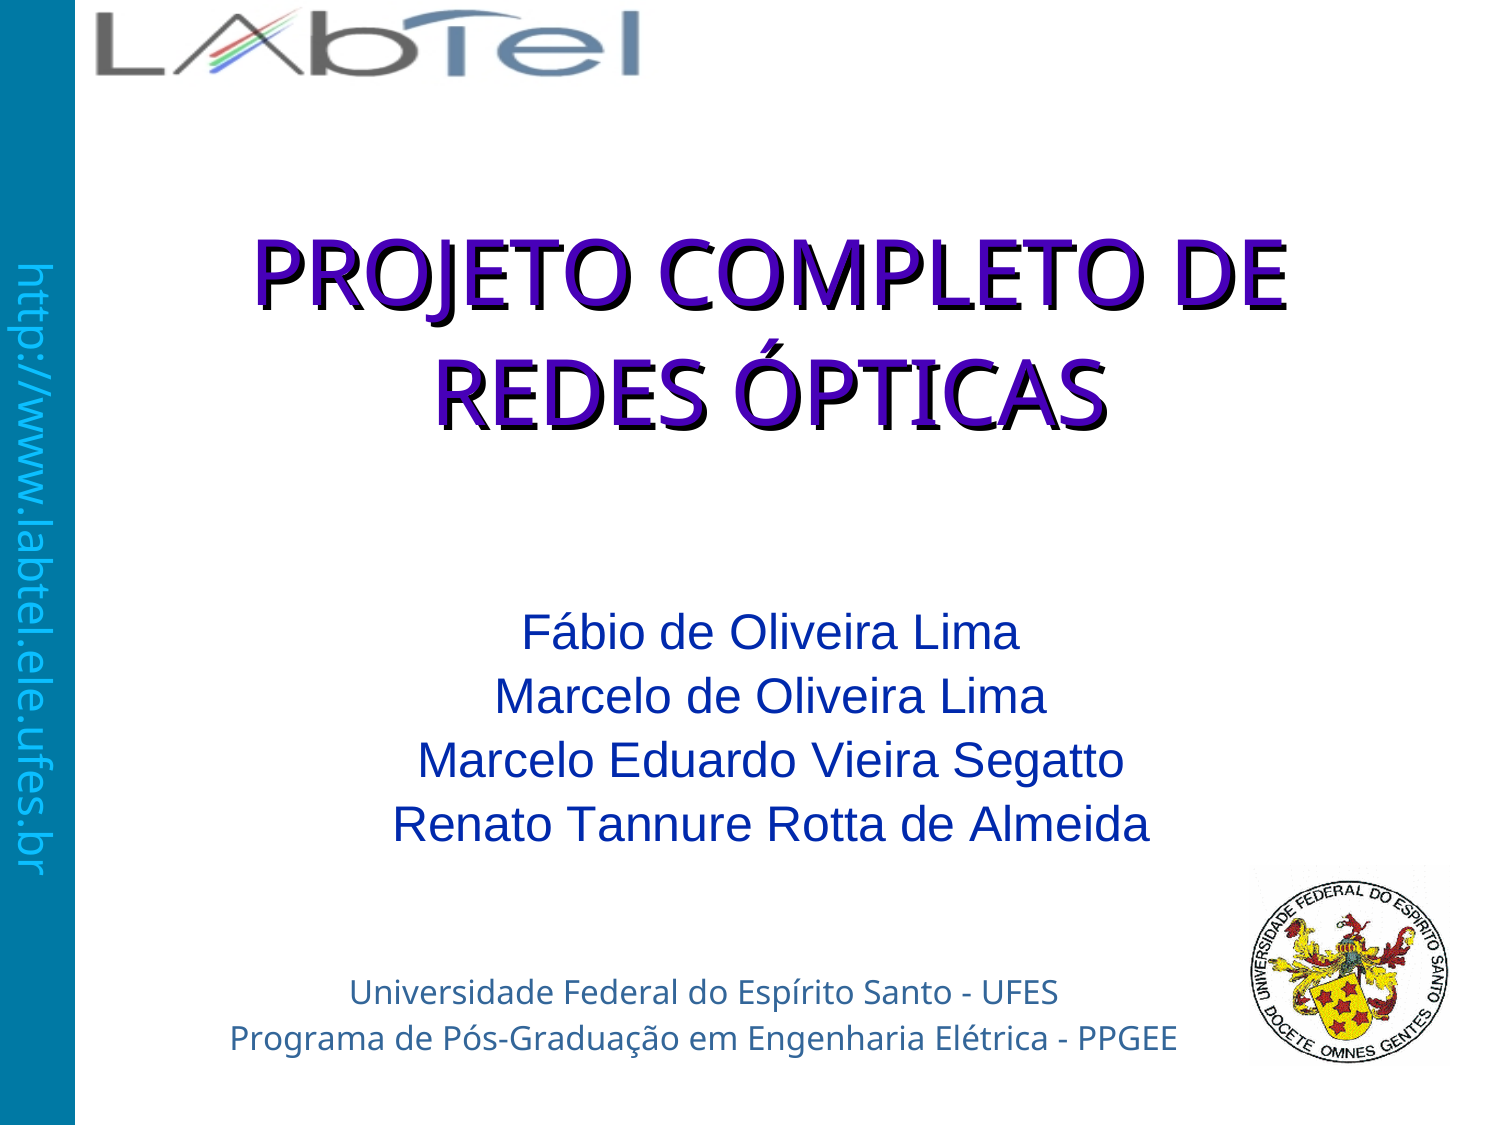

# PROJETO COMPLETO DE REDES ÓPTICAS
Fábio de Oliveira Lima
Marcelo de Oliveira Lima
Marcelo Eduardo Vieira Segatto
Renato Tannure Rotta de Almeida
Universidade Federal do Espírito Santo - UFES
Programa de Pós-Graduação em Engenharia Elétrica - PPGEE